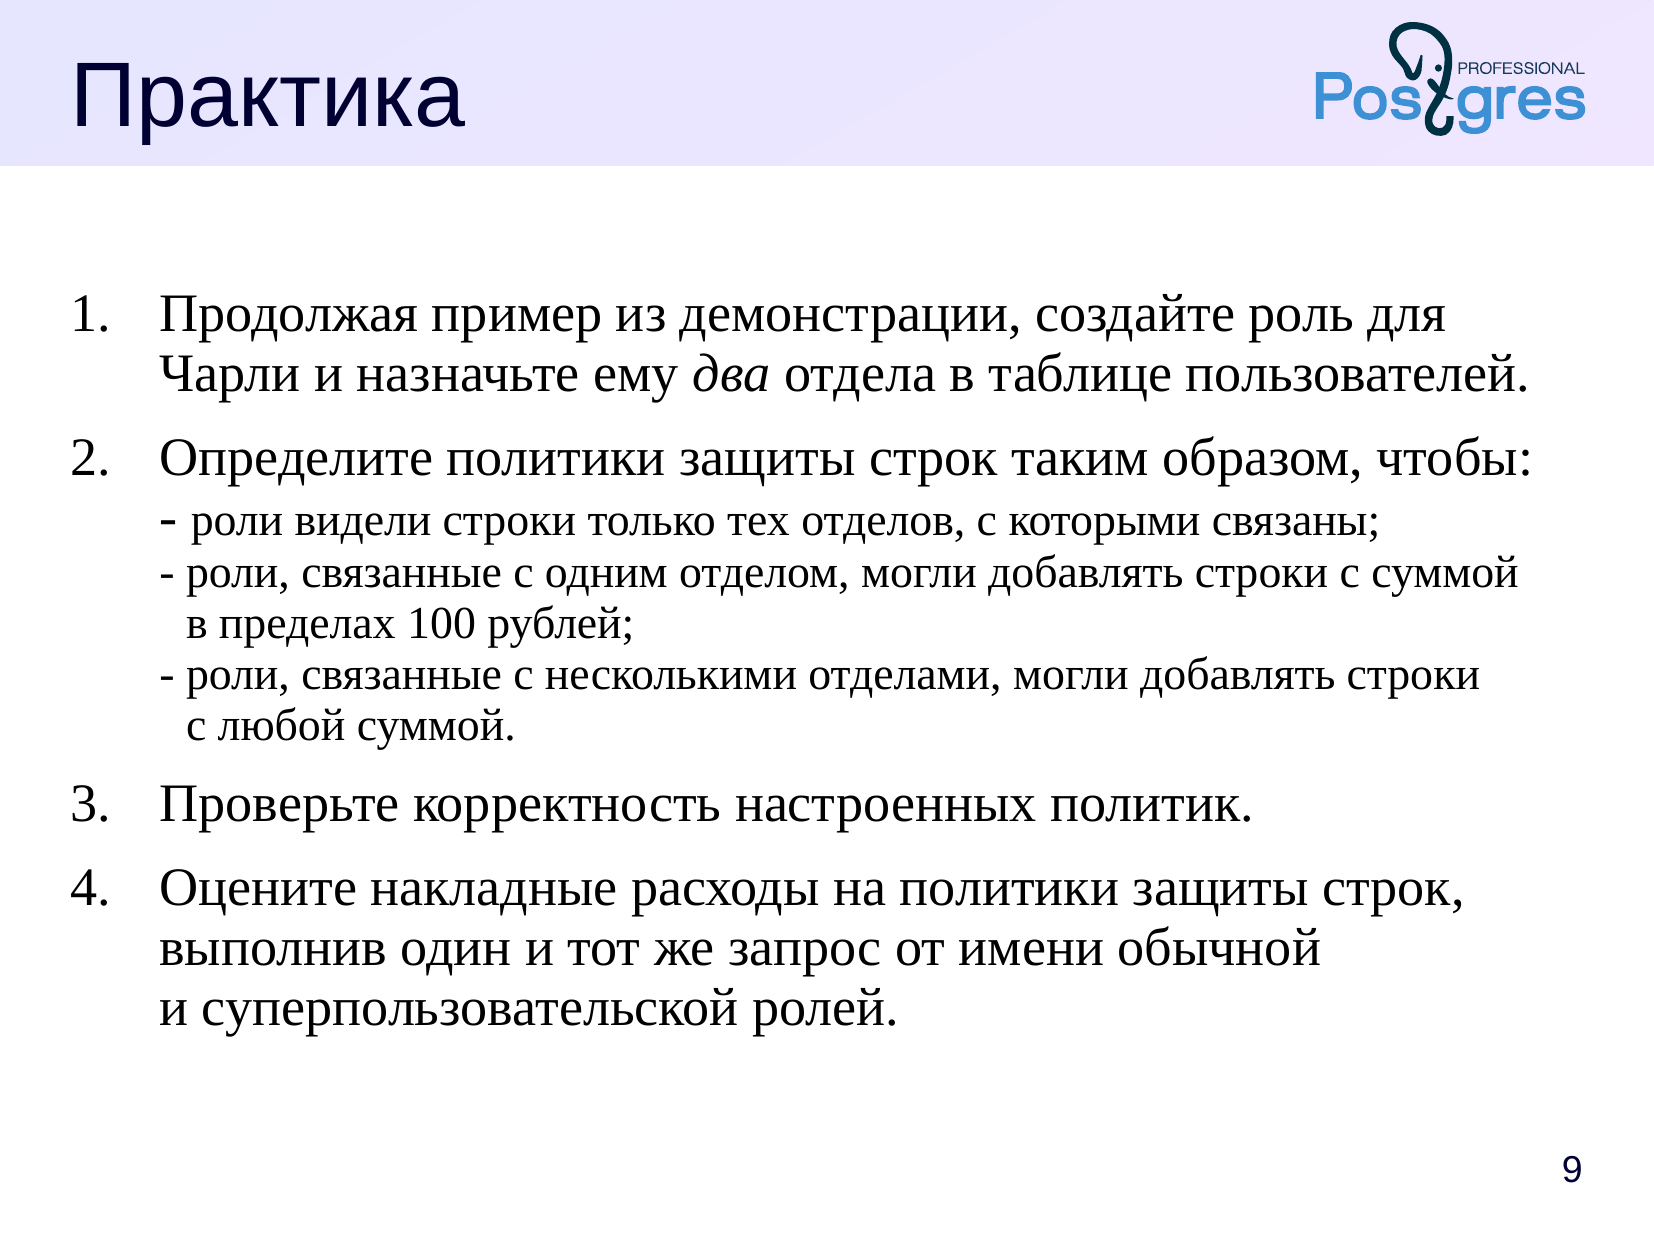

# Практика
Продолжая пример из демонстрации, создайте роль для Чарли и назначьте ему два отдела в таблице пользователей.
Определите политики защиты строк таким образом, чтобы:
- роли видели строки только тех отделов, с которыми связаны;
- роли, связанные с одним отделом, могли добавлять строки с суммой
- в пределах 100 рублей;
- роли, связанные с несколькими отделами, могли добавлять строки
- с любой суммой.
Проверьте корректность настроенных политик.
Оцените накладные расходы на политики защиты строк, выполнив один и тот же запрос от имени обычной
и суперпользовательской ролей.